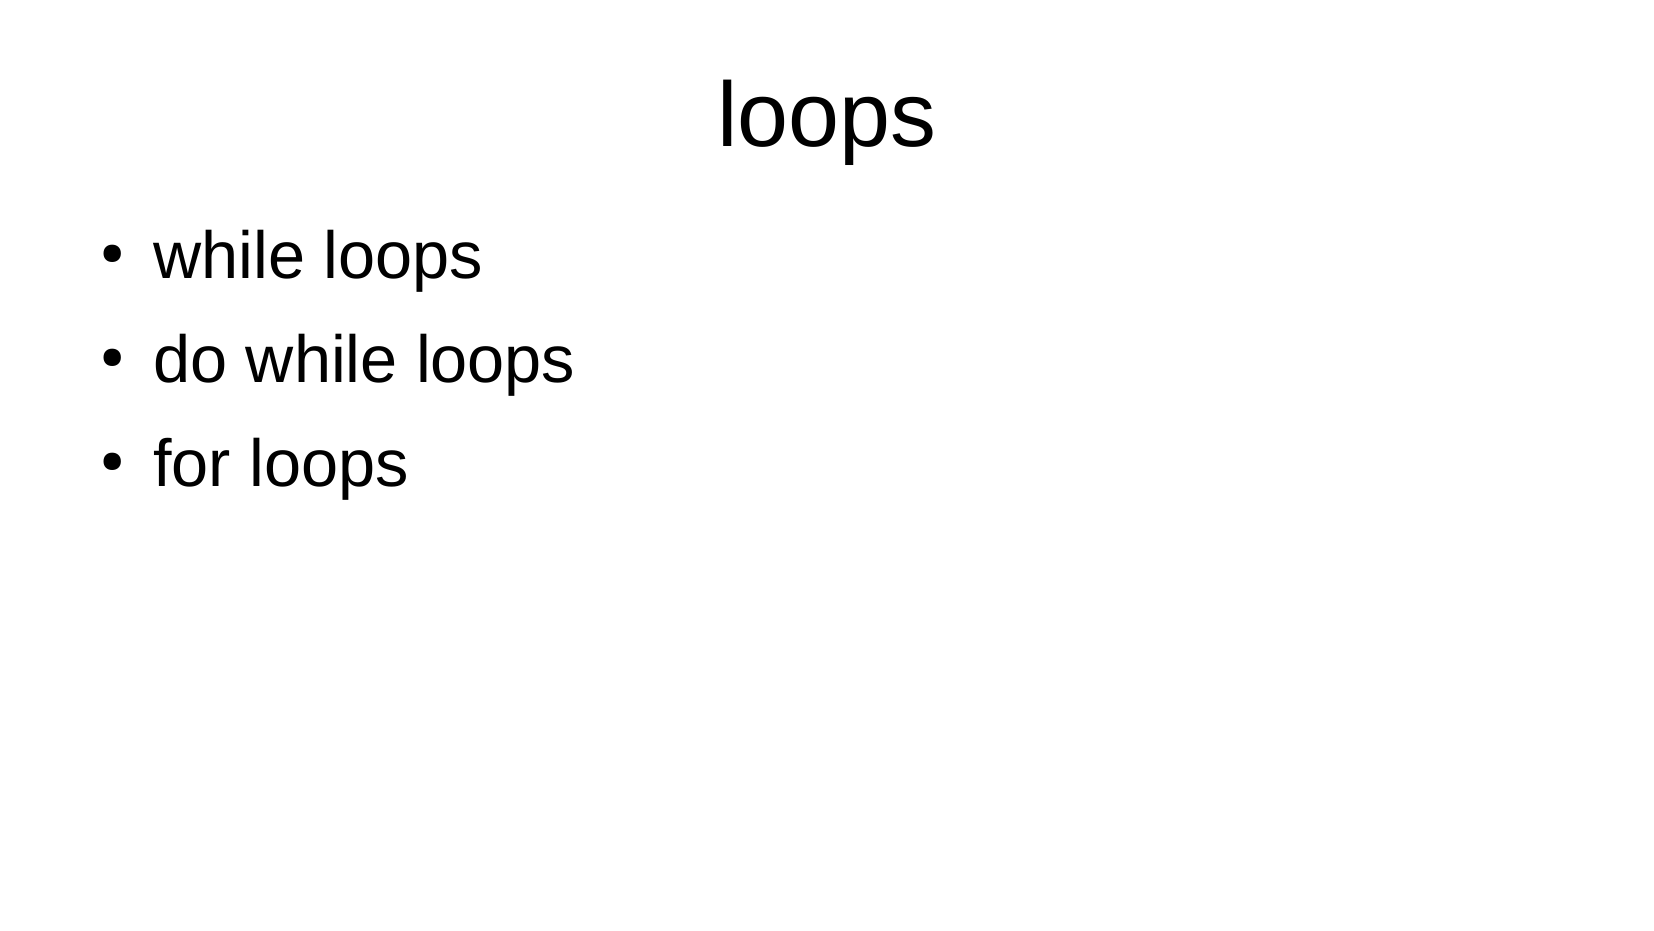

# loops
while loops
do while loops
for loops